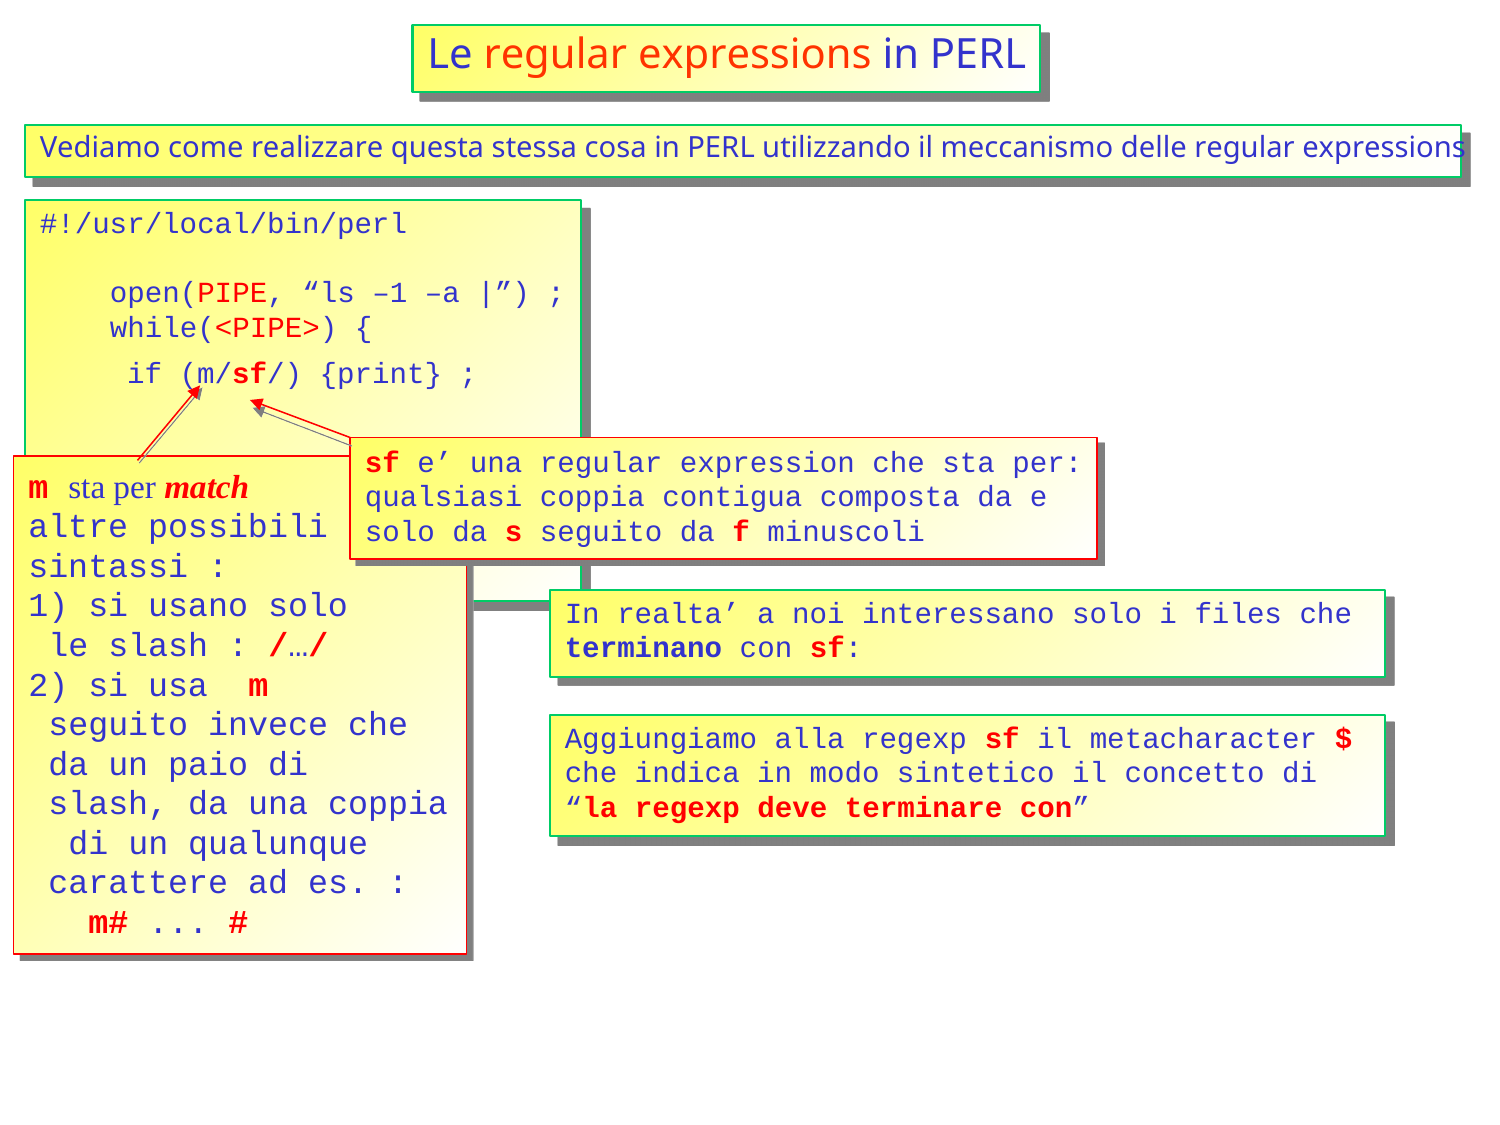

Le regular expressions in PERL
Vediamo come realizzare questa stessa cosa in PERL utilizzando il meccanismo delle regular expressions
#!/usr/local/bin/perl
 open(PIPE, “ls –1 –a |”) ;
 while(<PIPE>) {
 }
 close(PIPE) ;
if (m/sf/) {print} ;
m sta per match
altre possibili
sintassi :
1) si usano solo
 le slash : /…/
2) si usa m
 seguito invece che
 da un paio di
 slash, da una coppia
 di un qualunque
 carattere ad es. :
 m# ... #
sf e’ una regular expression che sta per:
qualsiasi coppia contigua composta da e
solo da s seguito da f minuscoli
In realta’ a noi interessano solo i files che
terminano con sf:
Aggiungiamo alla regexp sf il metacharacter $
che indica in modo sintetico il concetto di
“la regexp deve terminare con”